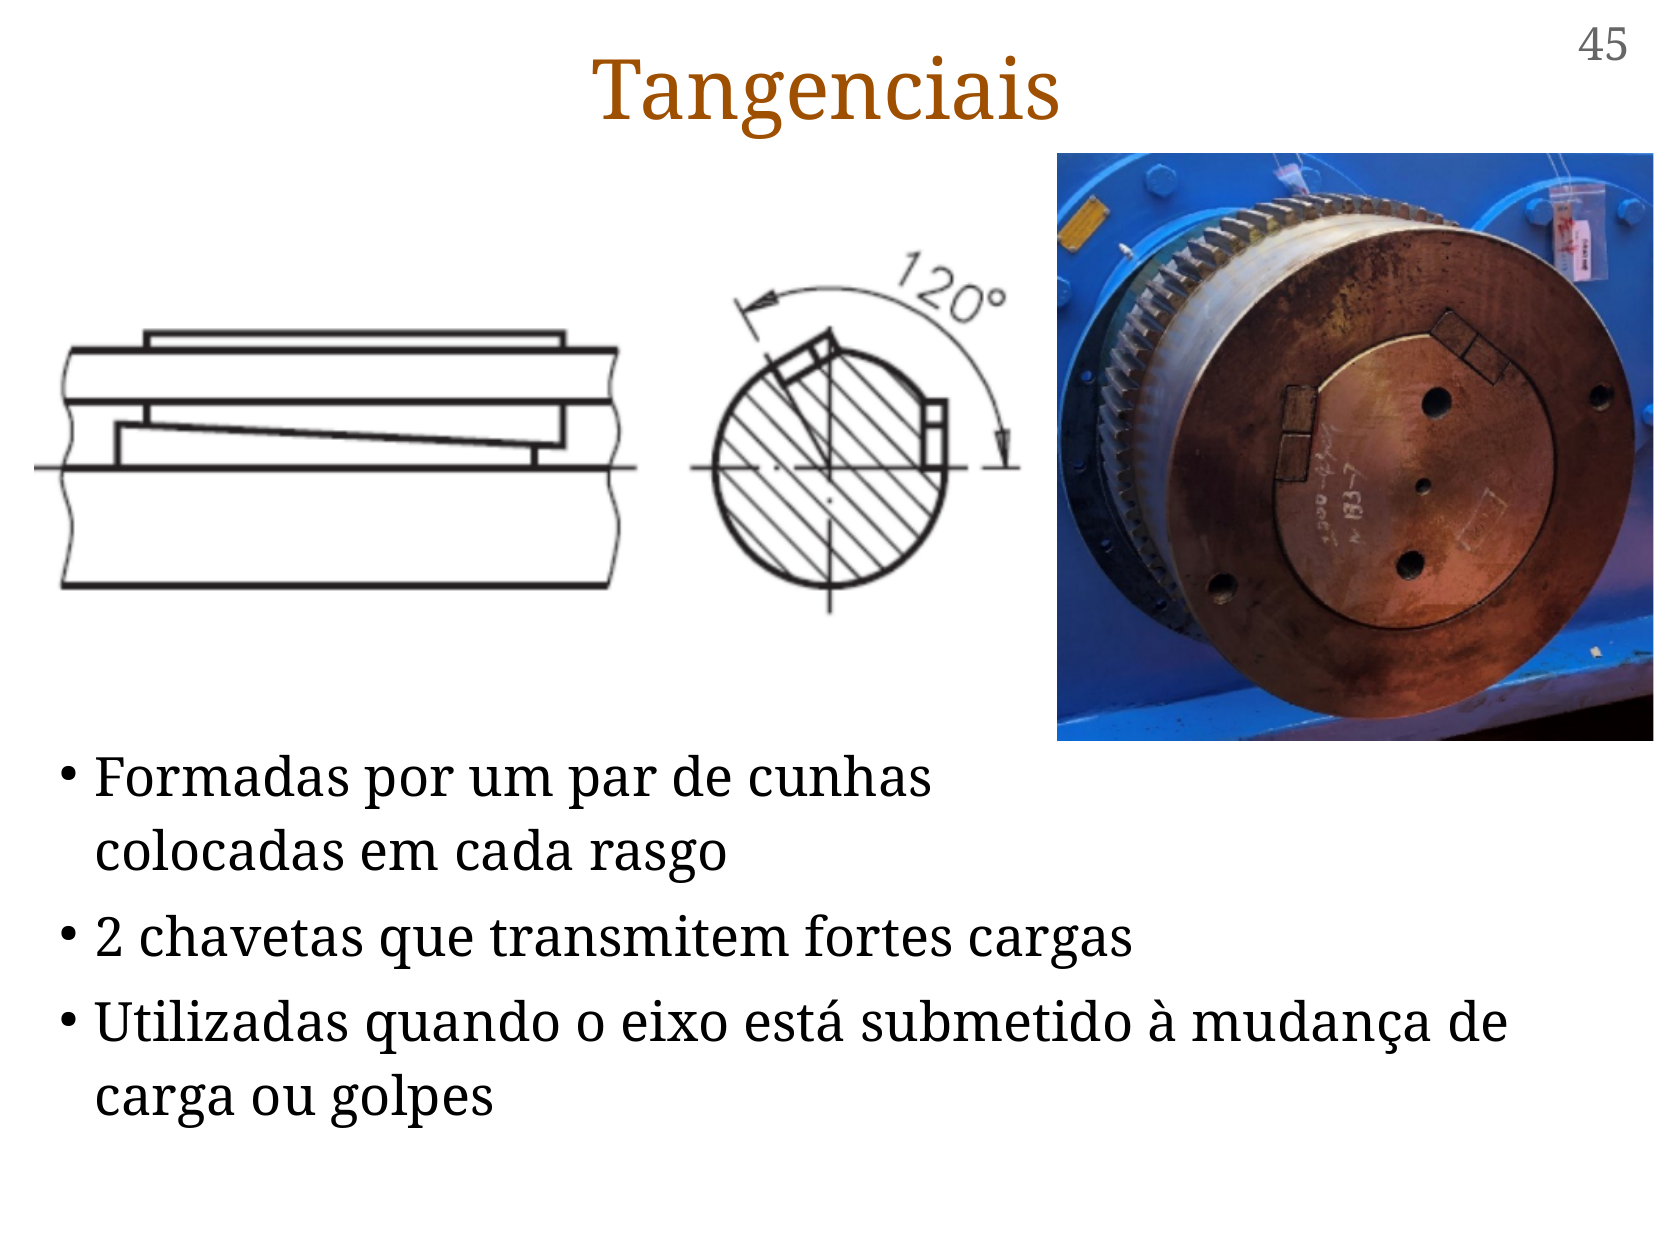

45
# Tangenciais
Formadas por um par de cunhas
colocadas em cada rasgo
2 chavetas que transmitem fortes cargas
Utilizadas quando o eixo está submetido à mudança de carga ou golpes